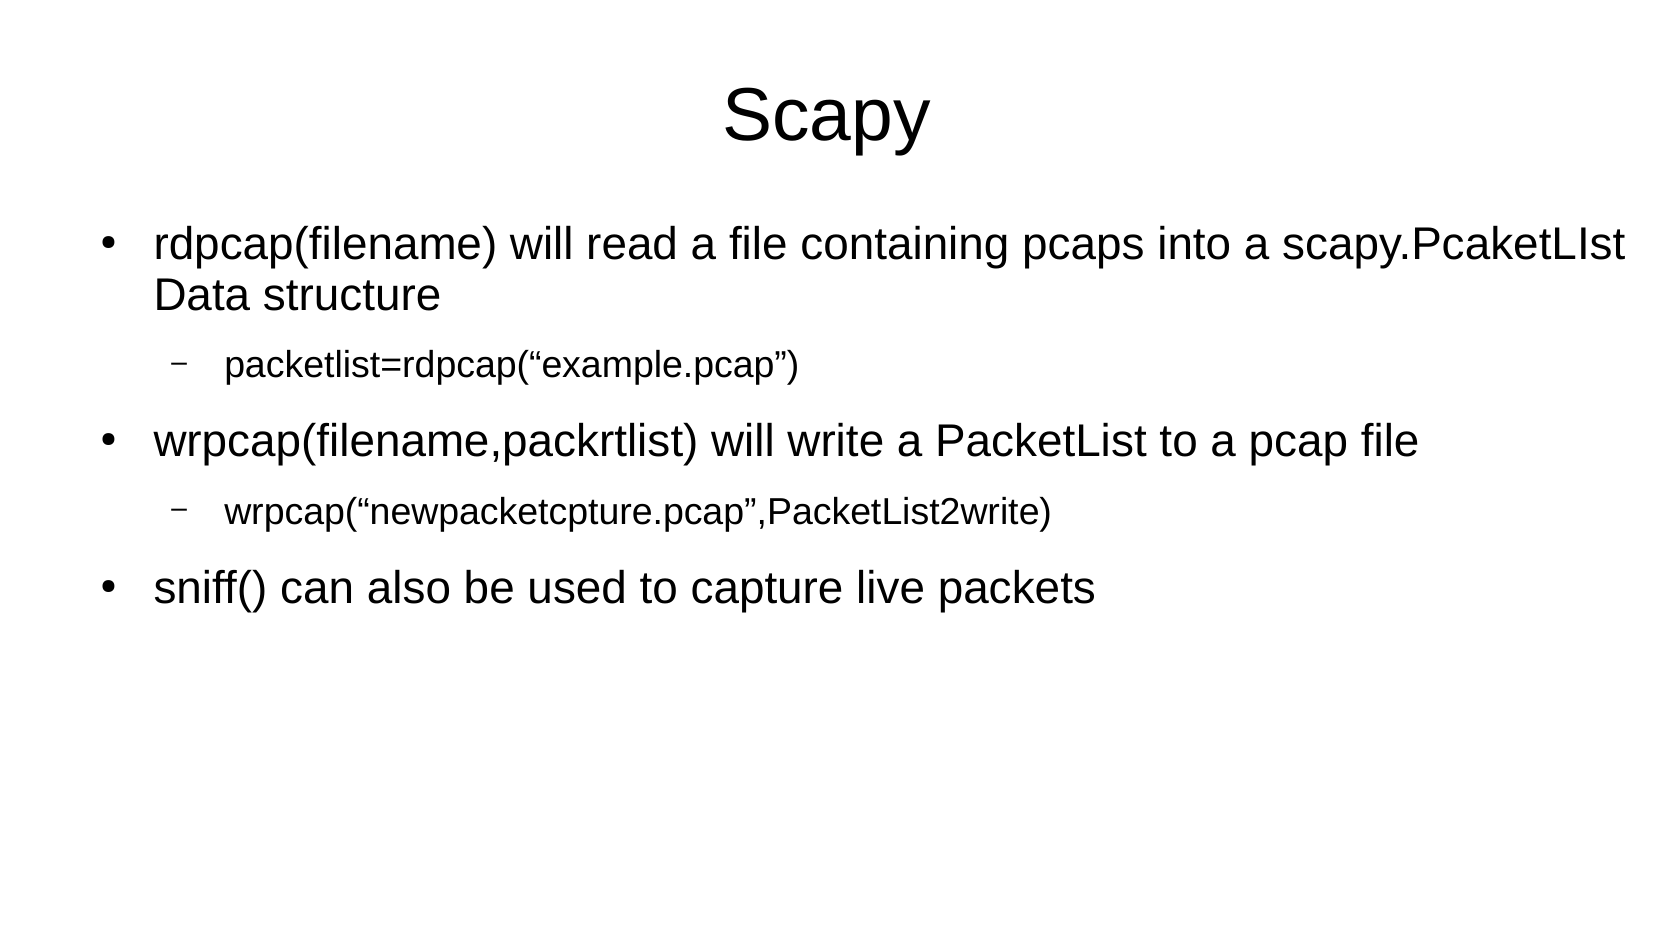

# Scapy
rdpcap(filename) will read a file containing pcaps into a scapy.PcaketLIst Data structure
packetlist=rdpcap(“example.pcap”)
wrpcap(filename,packrtlist) will write a PacketList to a pcap file
wrpcap(“newpacketcpture.pcap”,PacketList2write)
sniff() can also be used to capture live packets